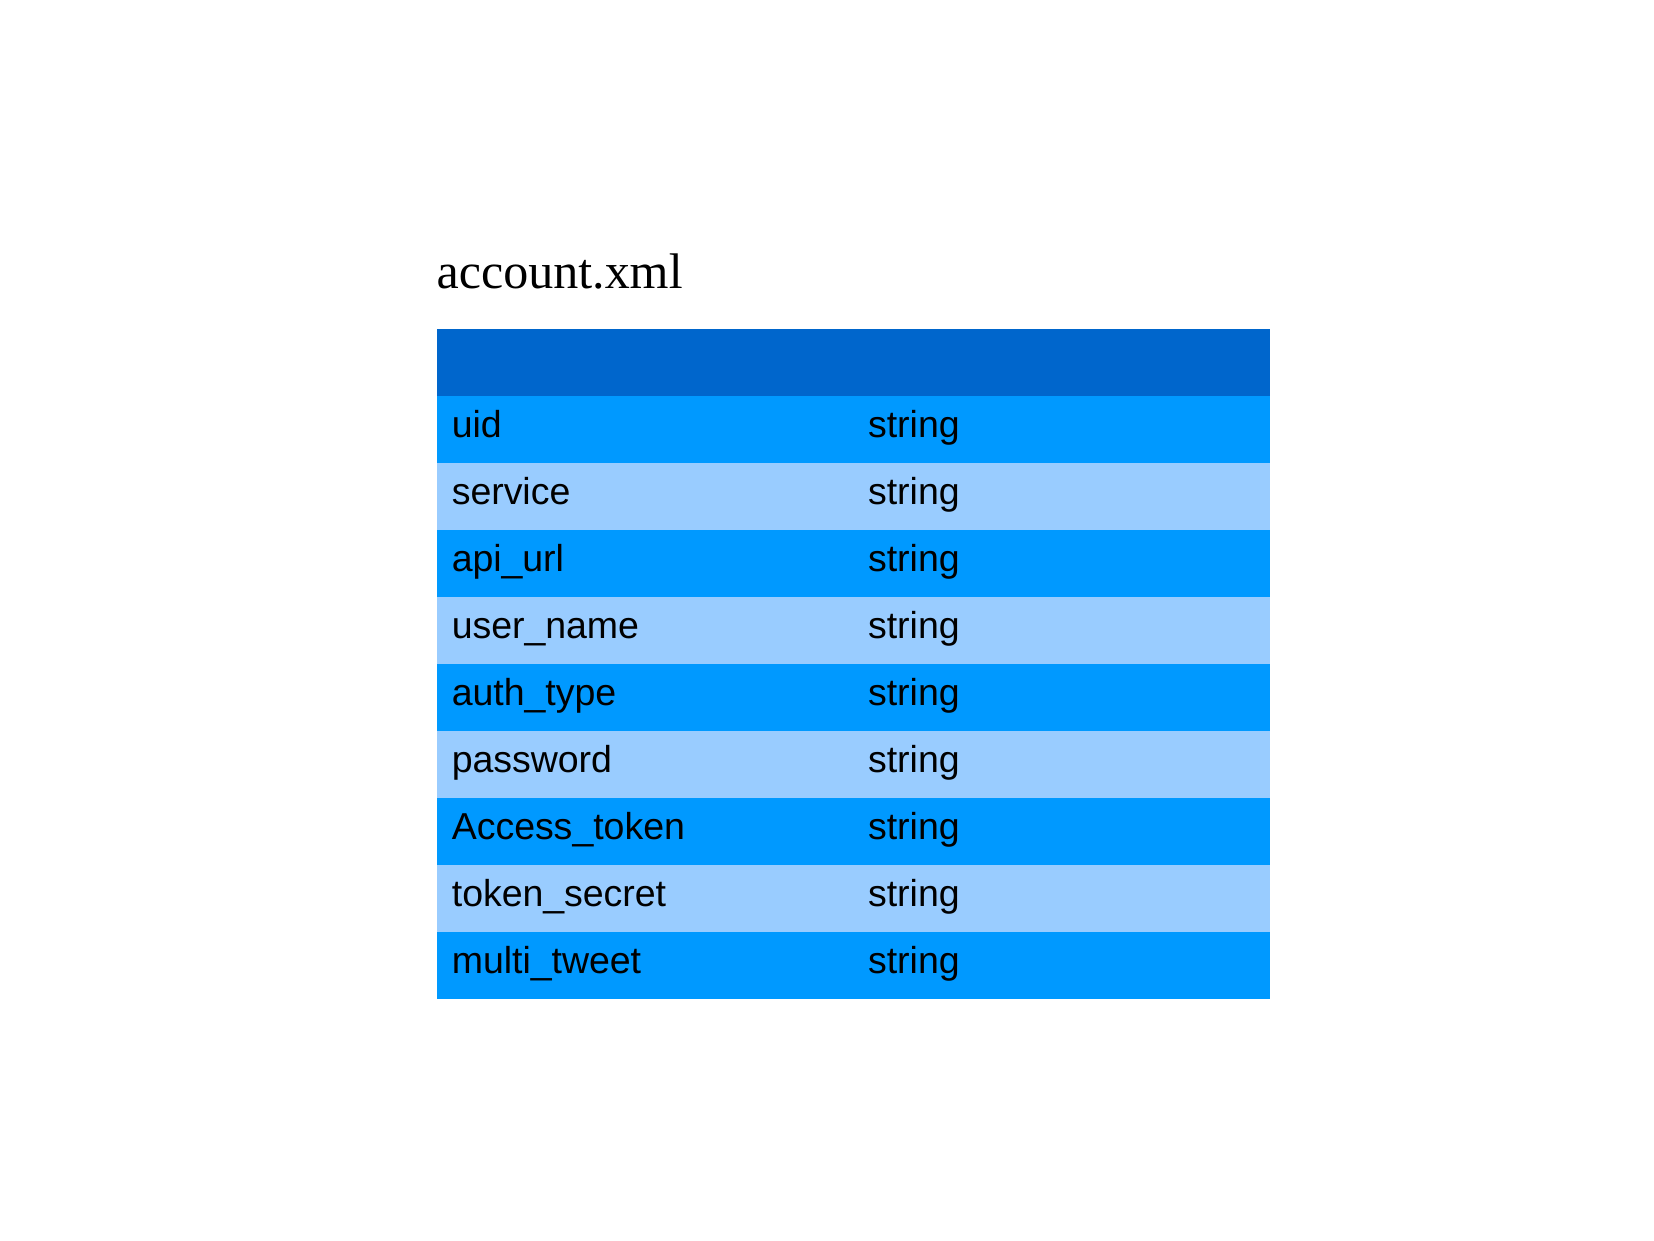

account.xml
| | |
| --- | --- |
| uid | string |
| service | string |
| api\_url | string |
| user\_name | string |
| auth\_type | string |
| password | string |
| Access\_token | string |
| token\_secret | string |
| multi\_tweet | string |